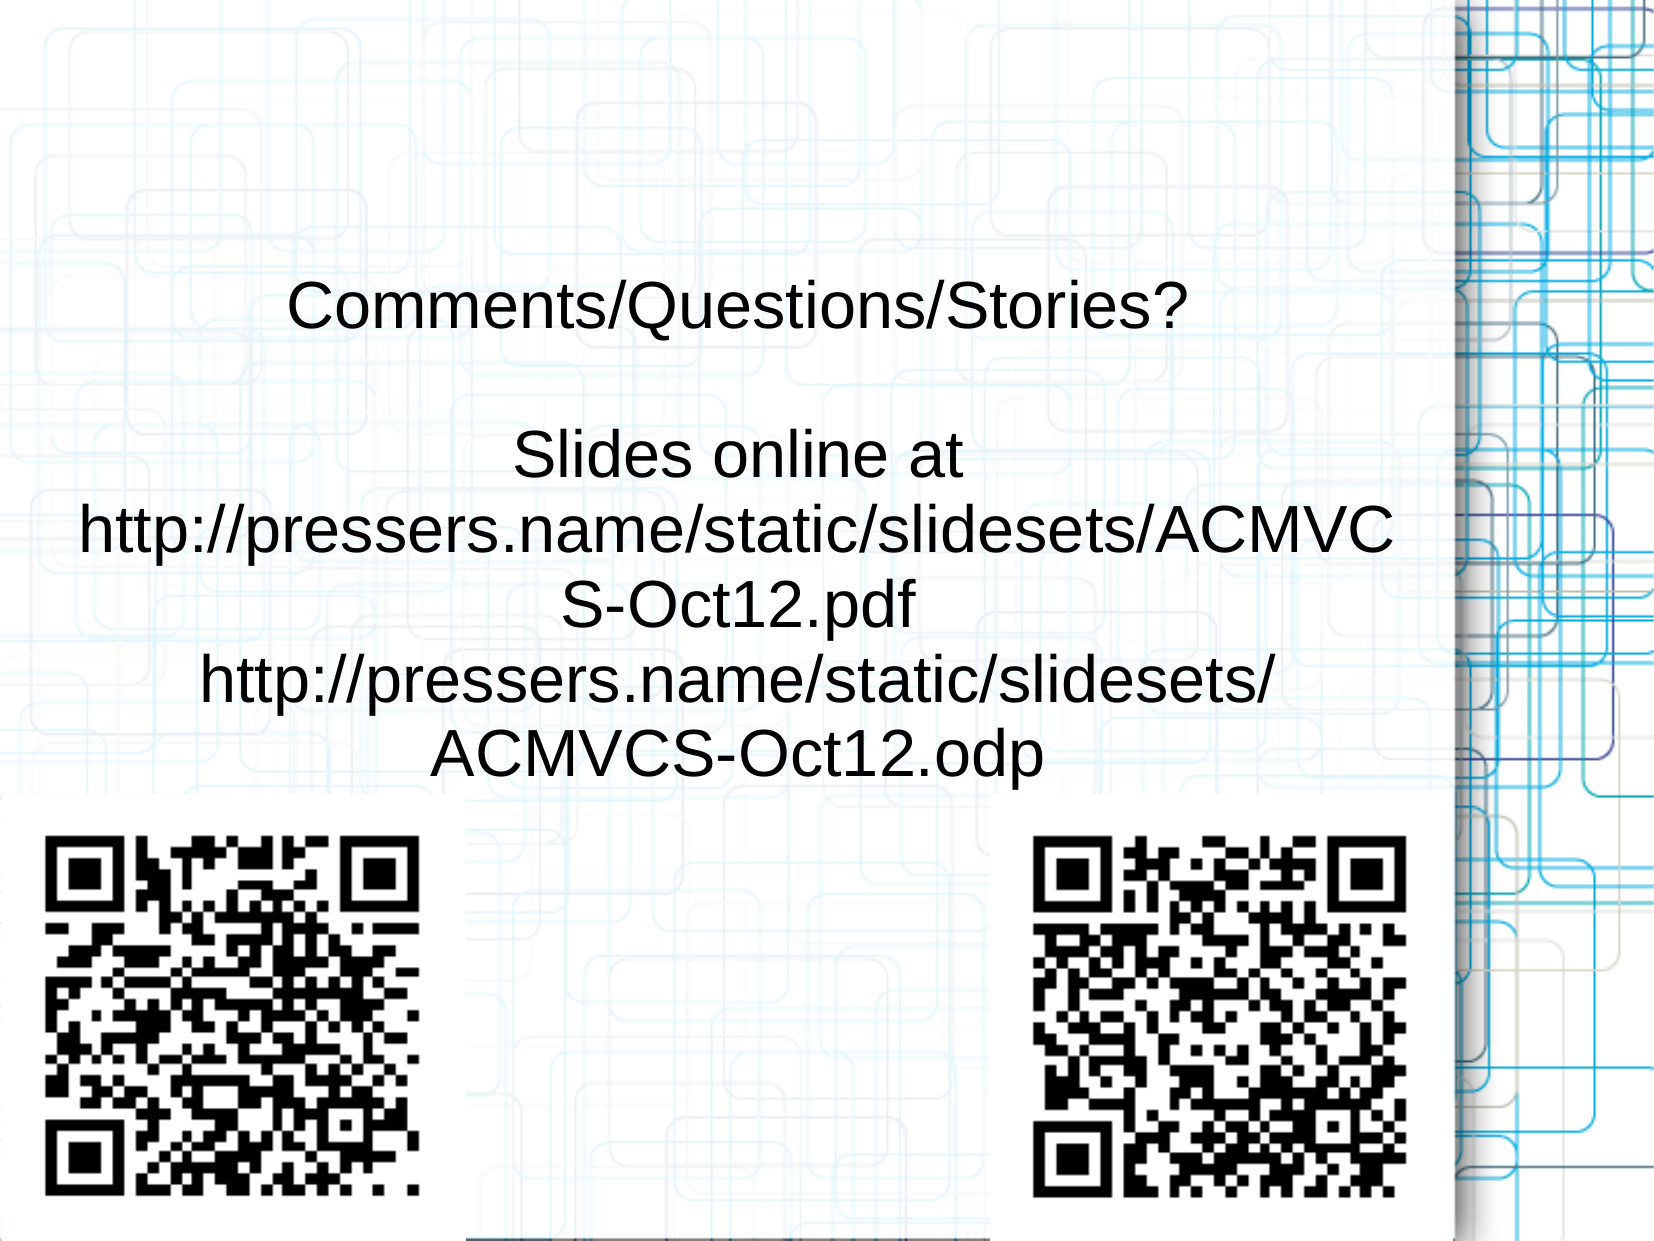

# Comments/Questions/Stories?
Slides online at http://pressers.name/static/slidesets/ACMVCS-Oct12.pdf
http://pressers.name/static/slidesets/ACMVCS-Oct12.odp